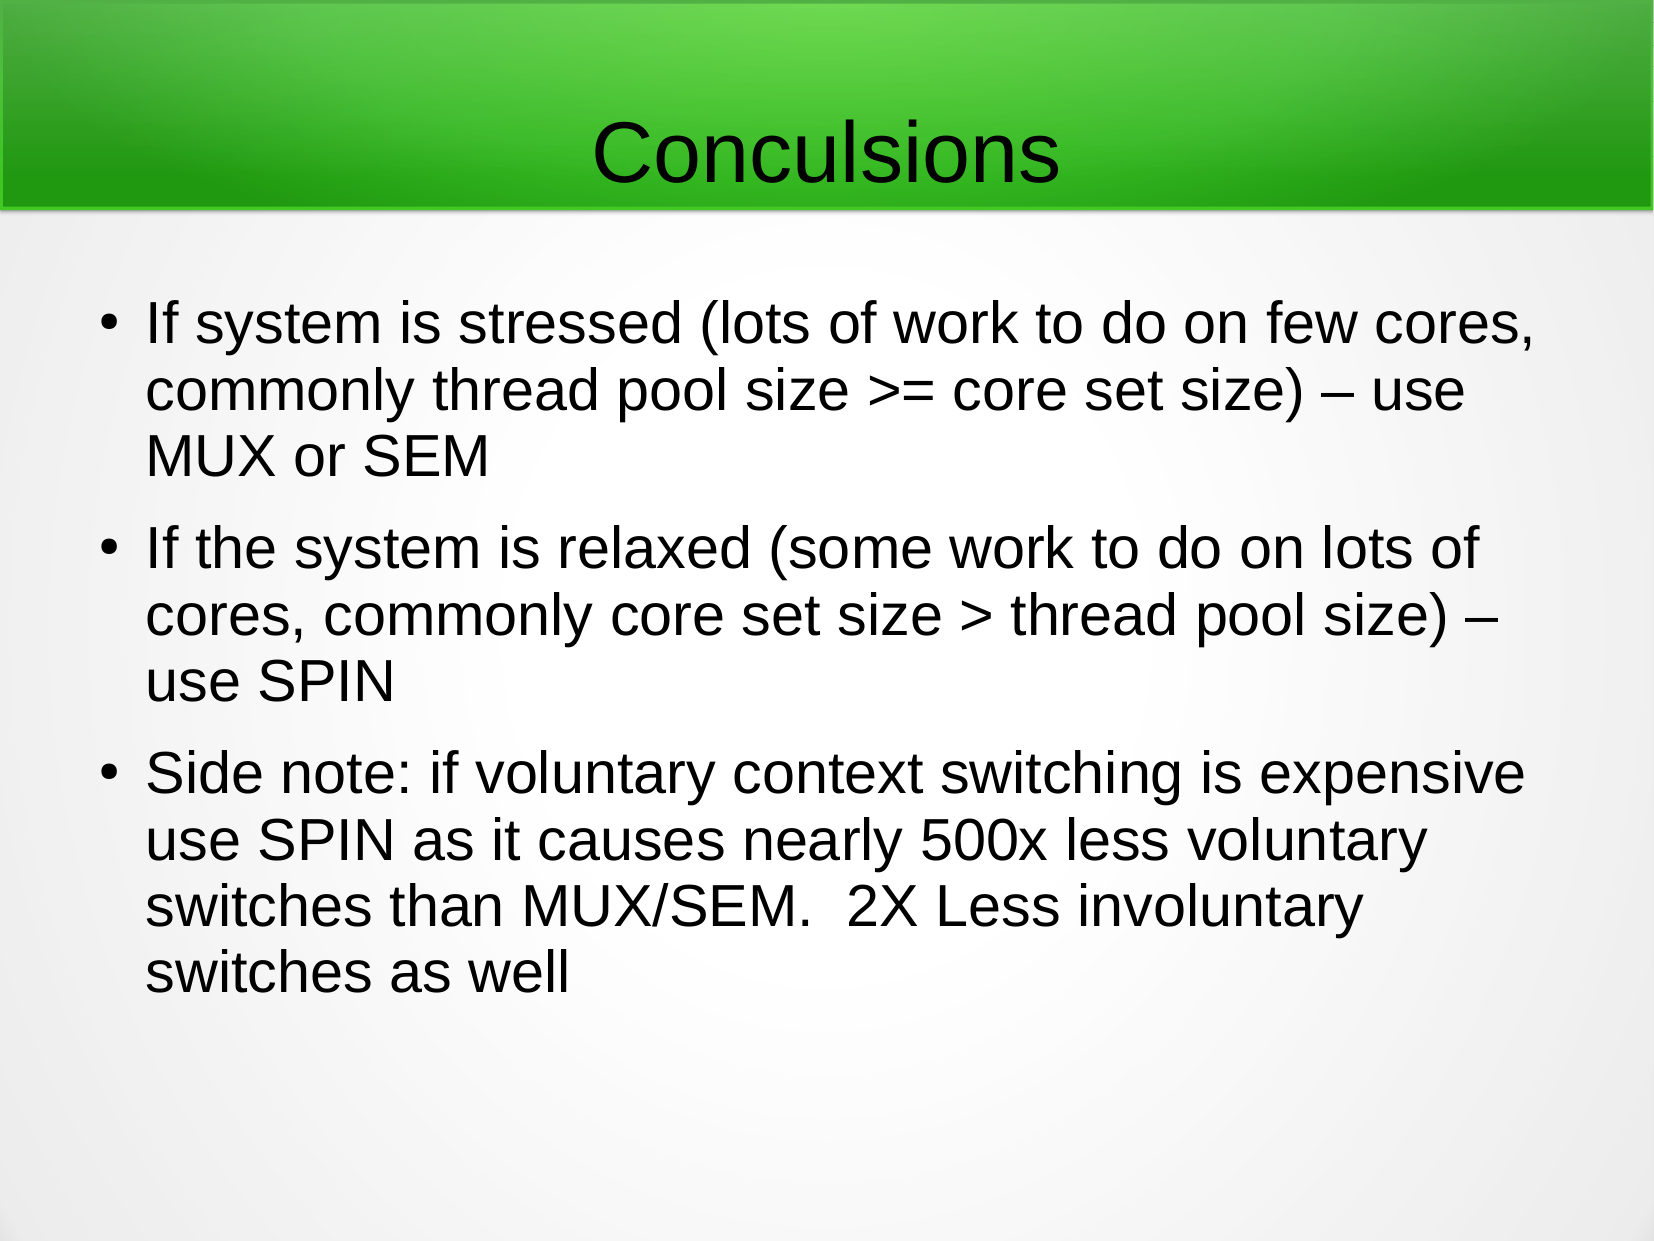

# Conculsions
If system is stressed (lots of work to do on few cores, commonly thread pool size >= core set size) – use MUX or SEM
If the system is relaxed (some work to do on lots of cores, commonly core set size > thread pool size) – use SPIN
Side note: if voluntary context switching is expensive use SPIN as it causes nearly 500x less voluntary switches than MUX/SEM. 2X Less involuntary switches as well